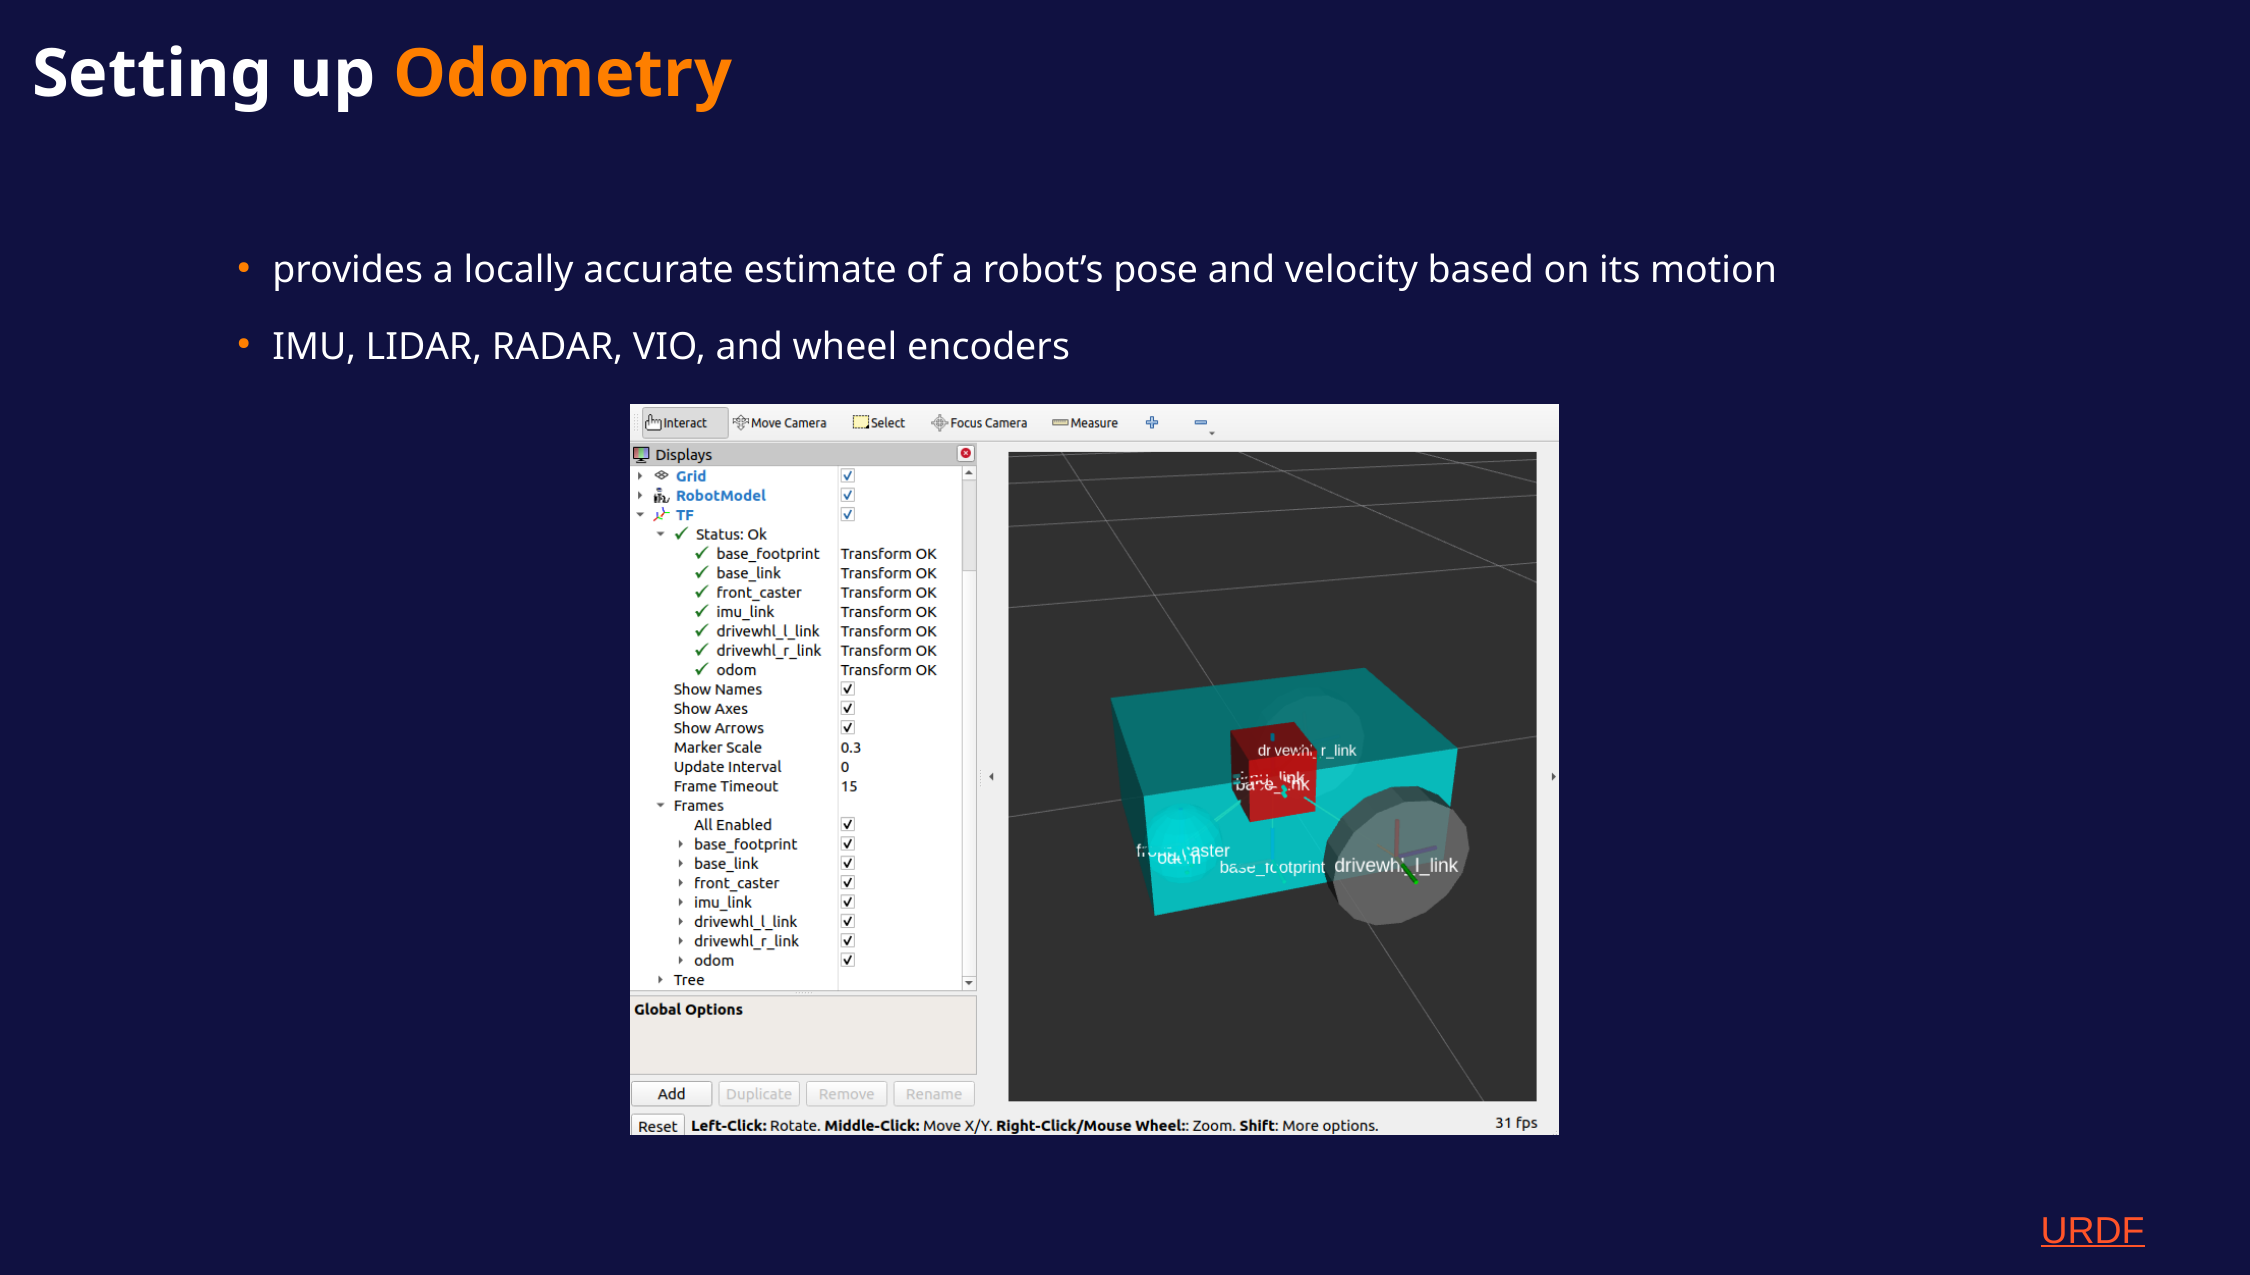

Setting up Odometry
provides a locally accurate estimate of a robot’s pose and velocity based on its motion
IMU, LIDAR, RADAR, VIO, and wheel encoders
URDF